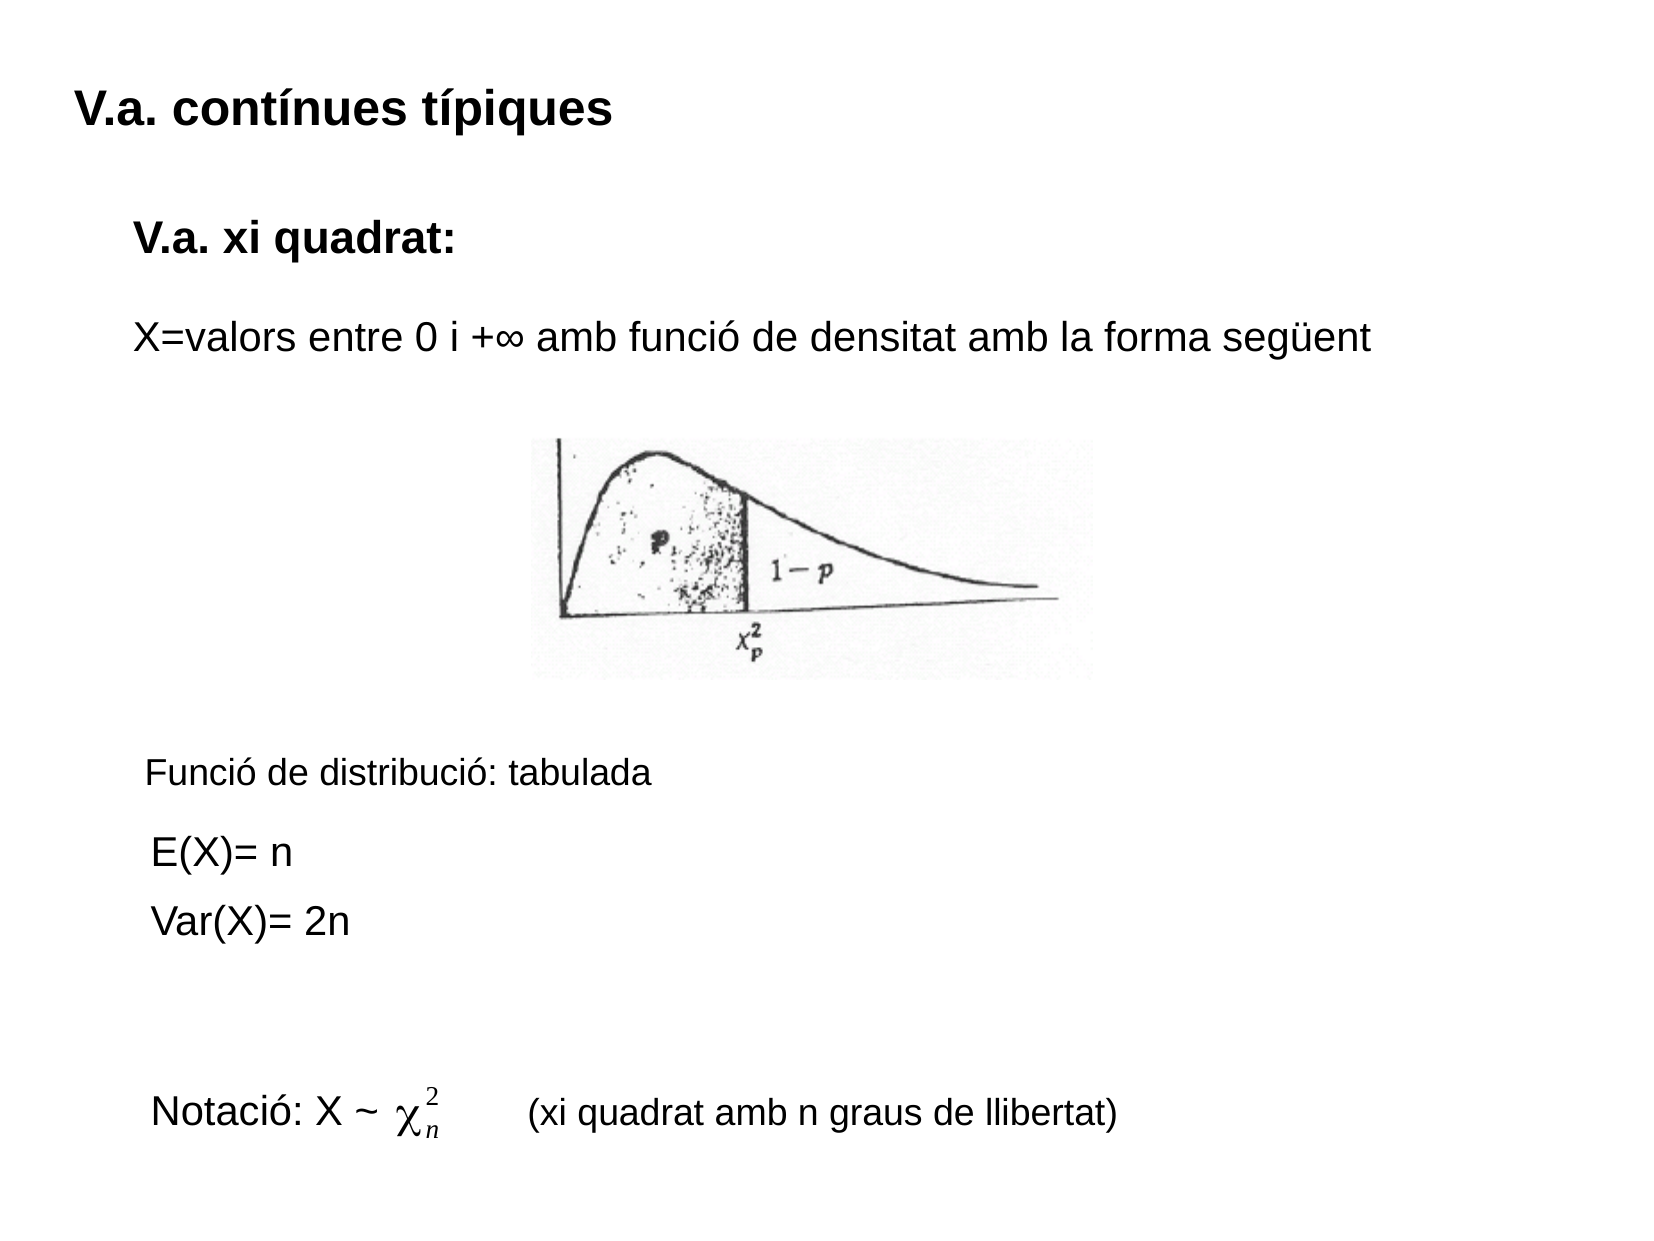

V.a. contínues típiques
V.a. xi quadrat:
X=valors entre 0 i +∞ amb funció de densitat amb la forma següent
Funció de distribució: tabulada
E(X)= n
Var(X)= 2n
Notació: X ~ (xi quadrat amb n graus de llibertat)